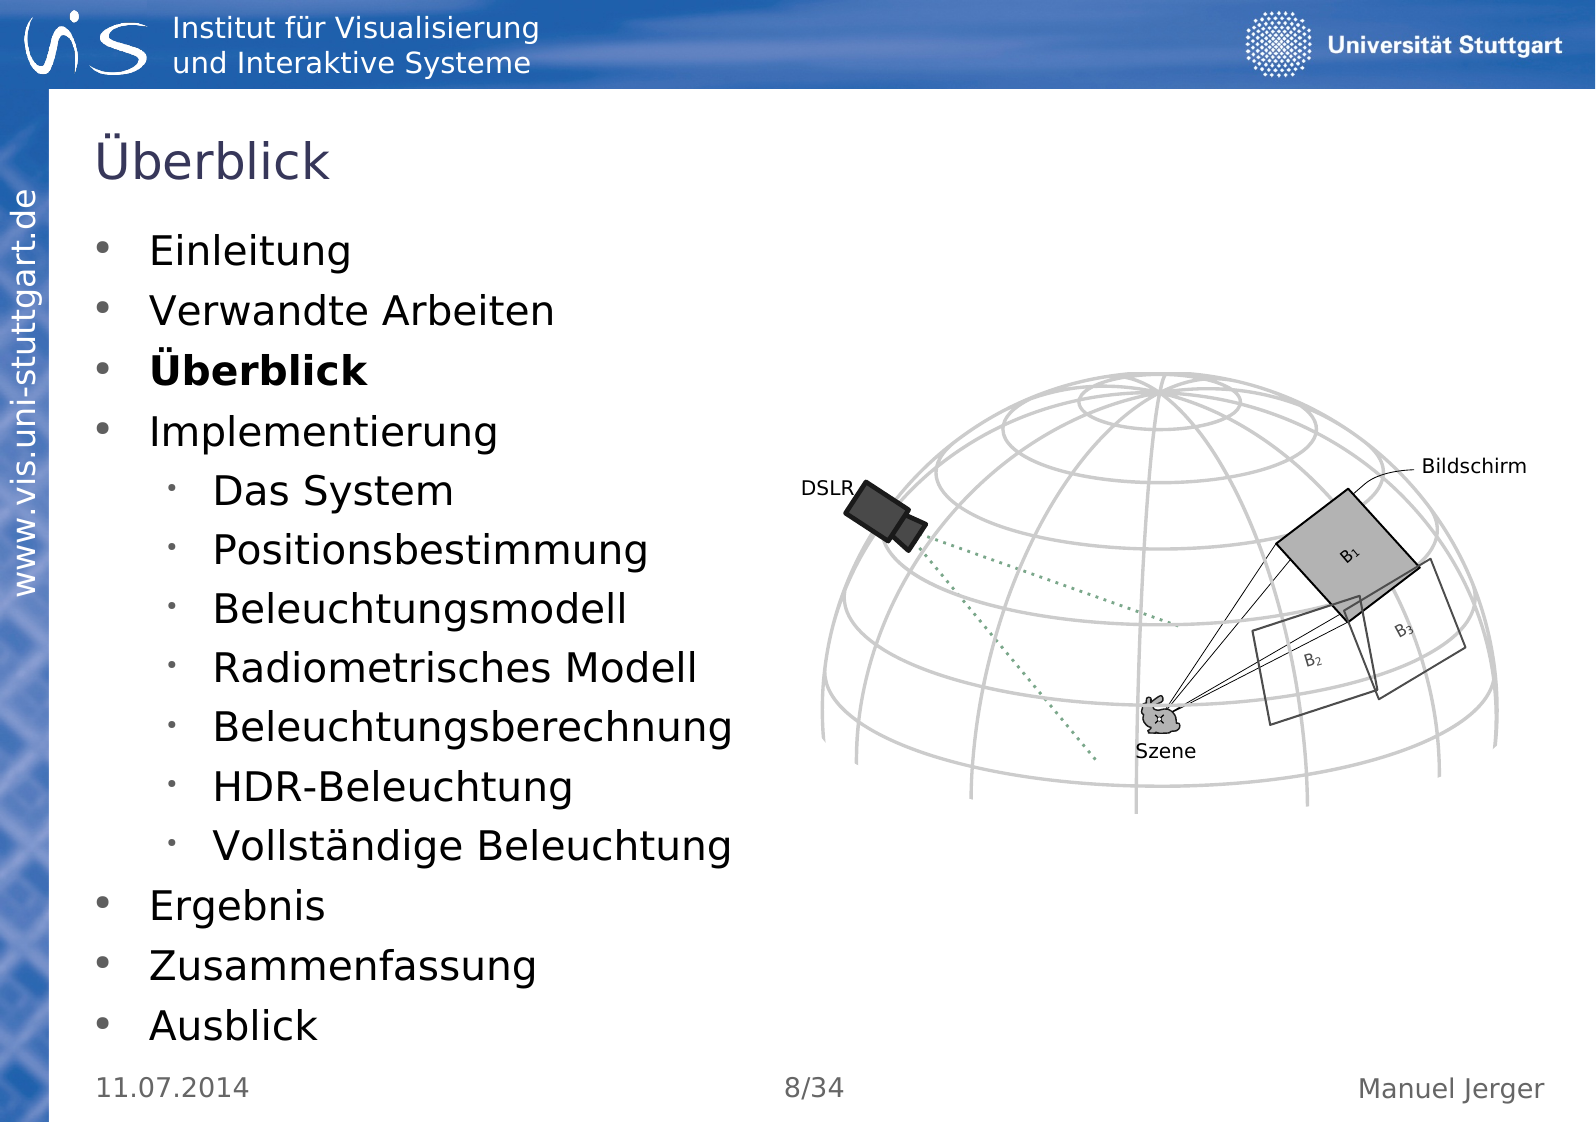

# Überblick
Einleitung
Verwandte Arbeiten
Überblick
Implementierung
Das System
Positionsbestimmung
Beleuchtungsmodell
Radiometrisches Modell
Beleuchtungsberechnung
HDR-Beleuchtung
Vollständige Beleuchtung
Ergebnis
Zusammenfassung
Ausblick